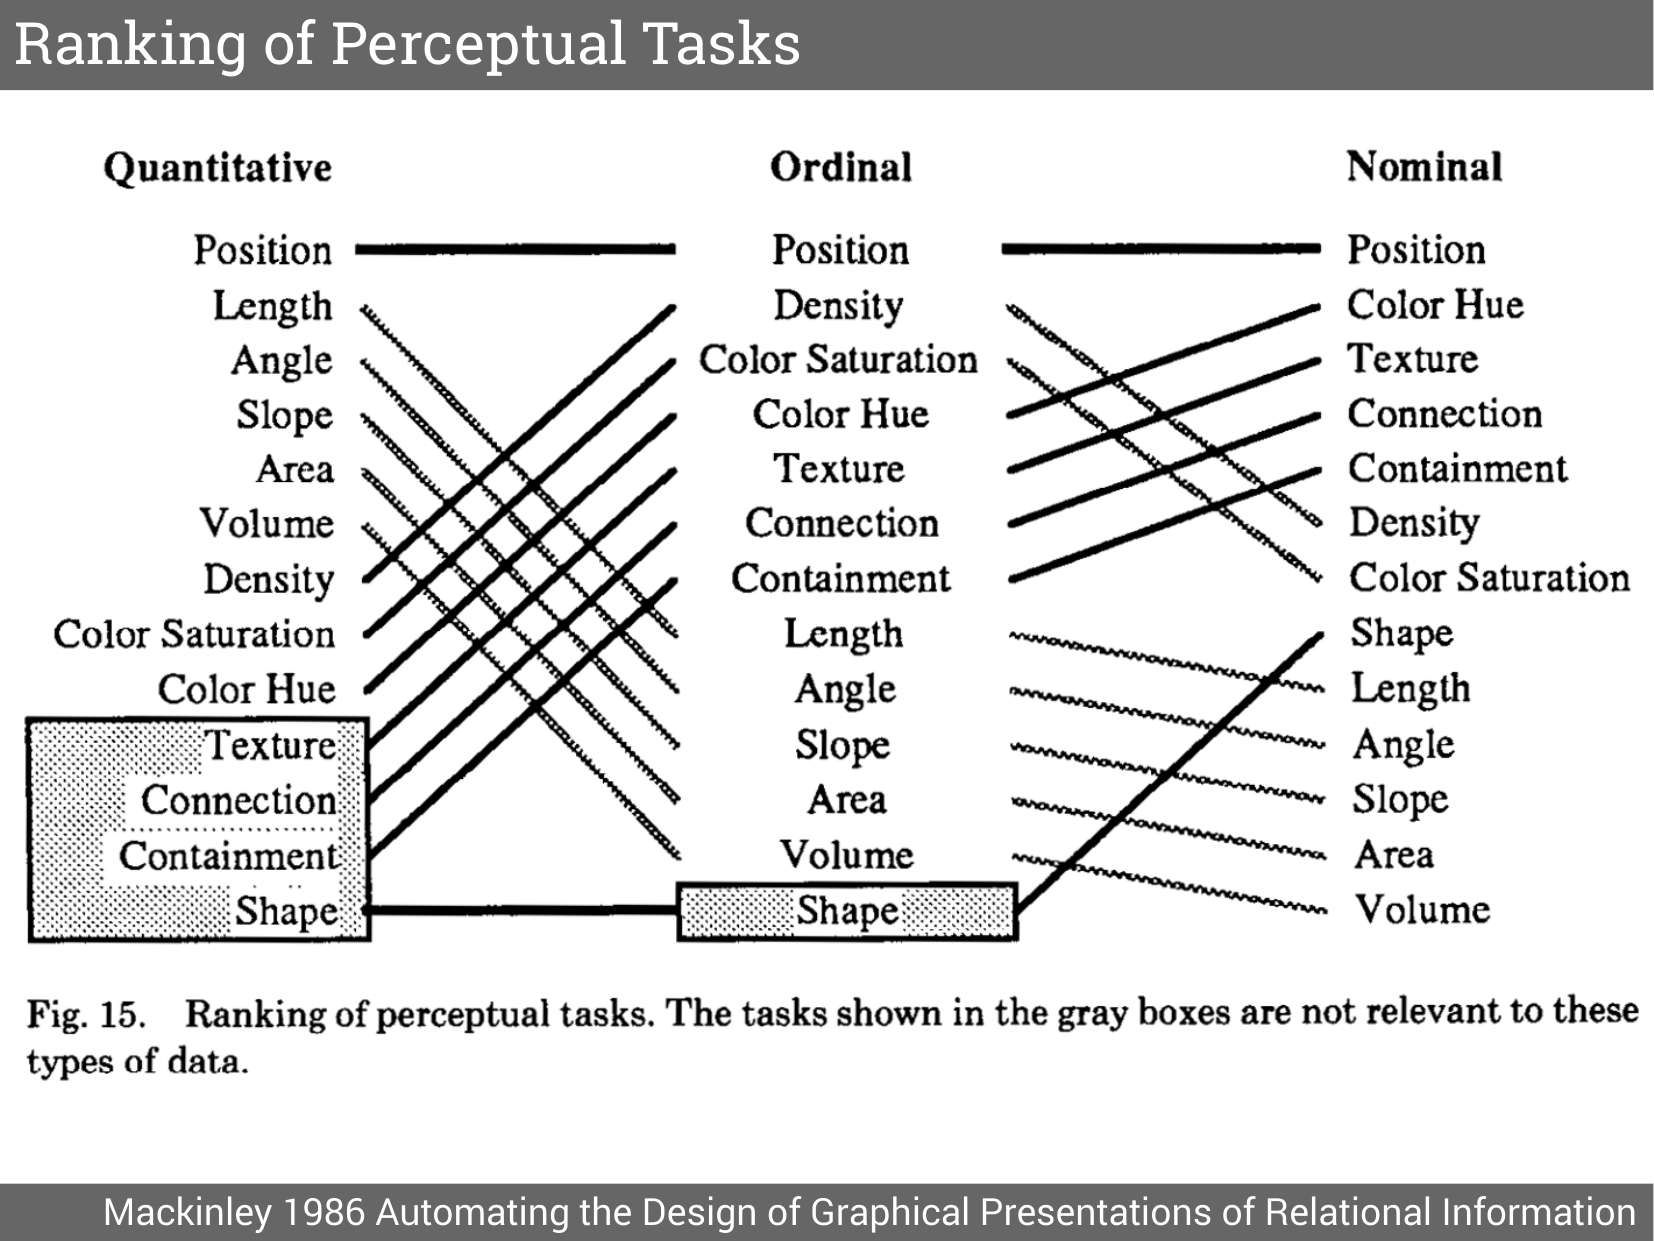

Ranking of Perceptual Tasks
Mackinley 1986 Automating the Design of Graphical Presentations of Relational Information